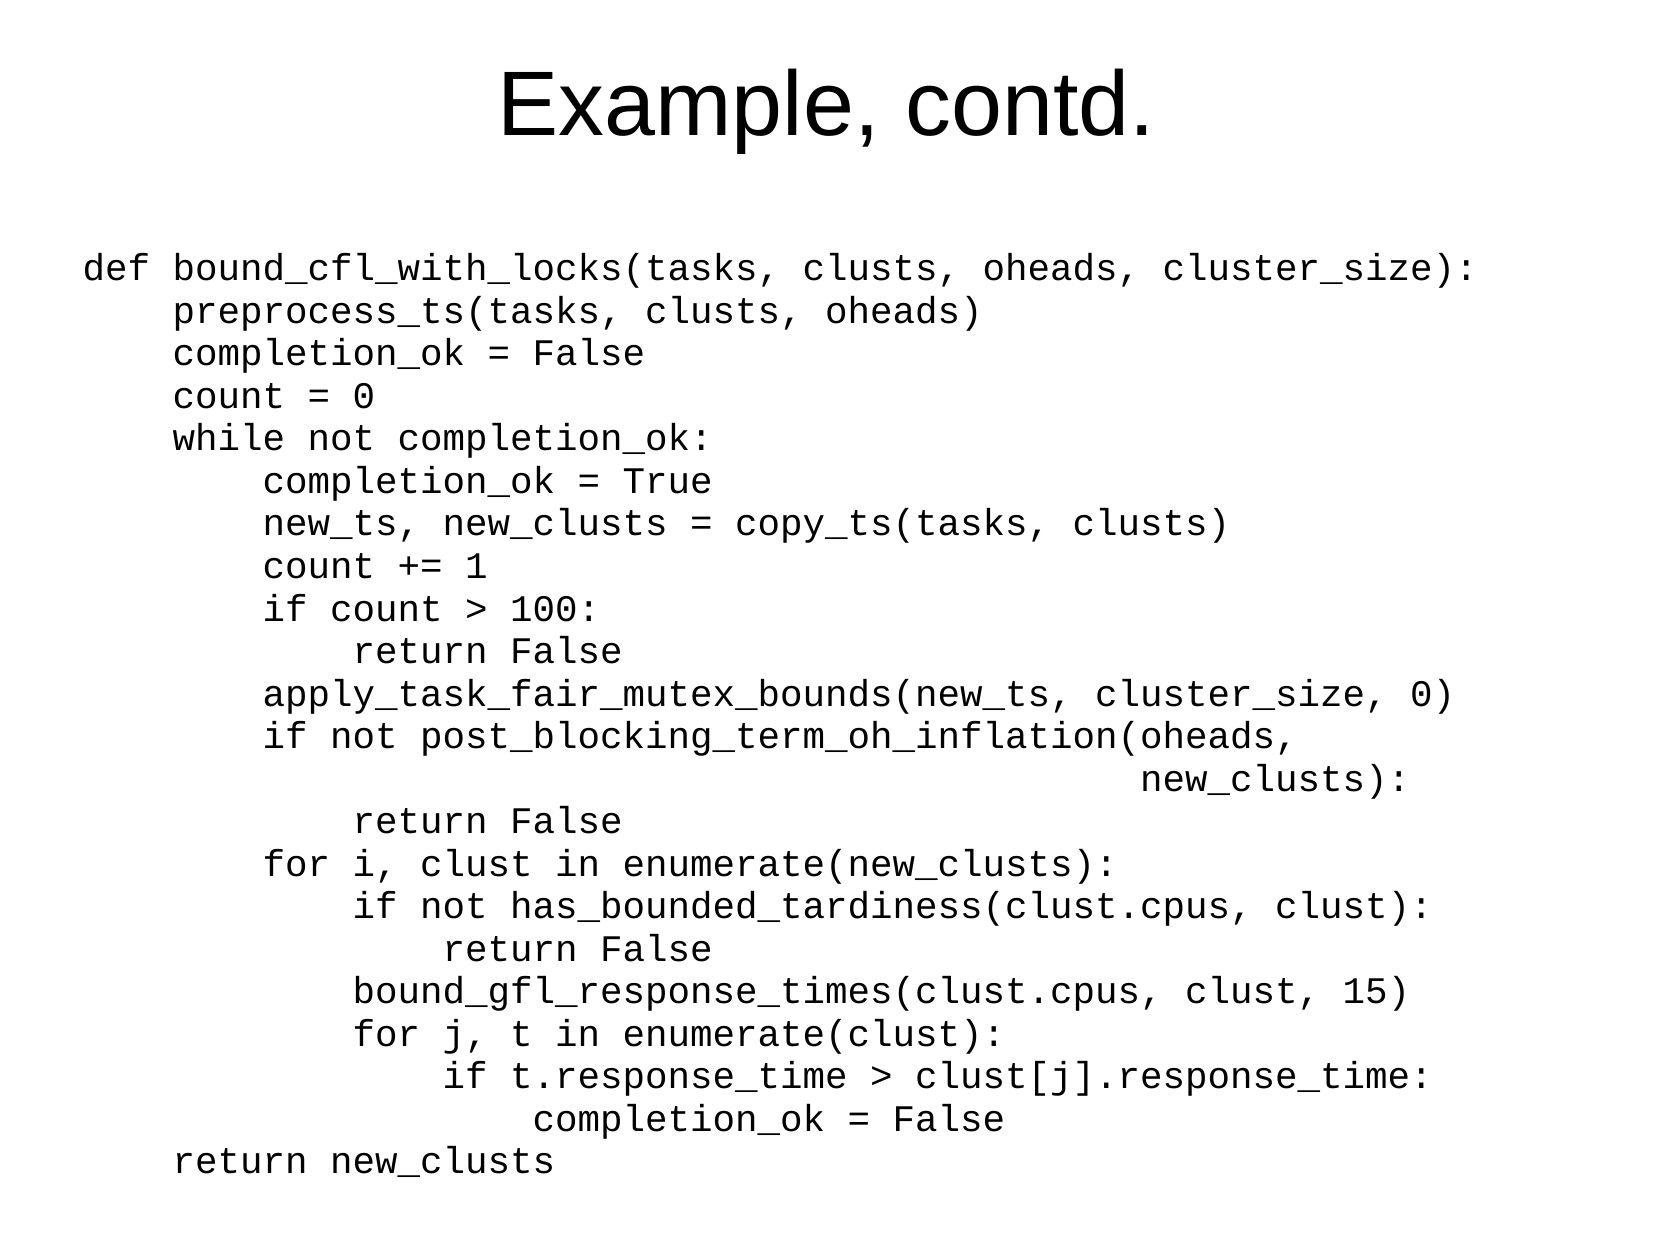

# Example, contd.
def bound_cfl_with_locks(tasks, clusts, oheads, cluster_size):
 preprocess_ts(tasks, clusts, oheads)
 completion_ok = False
 count = 0
 while not completion_ok:
 completion_ok = True
 new_ts, new_clusts = copy_ts(tasks, clusts)
 count += 1
 if count > 100:
 return False
 apply_task_fair_mutex_bounds(new_ts, cluster_size, 0)
 if not post_blocking_term_oh_inflation(oheads,
 new_clusts):
 return False
 for i, clust in enumerate(new_clusts):
 if not has_bounded_tardiness(clust.cpus, clust):
 return False
 bound_gfl_response_times(clust.cpus, clust, 15)
 for j, t in enumerate(clust):
 if t.response_time > clust[j].response_time:
 completion_ok = False
 return new_clusts